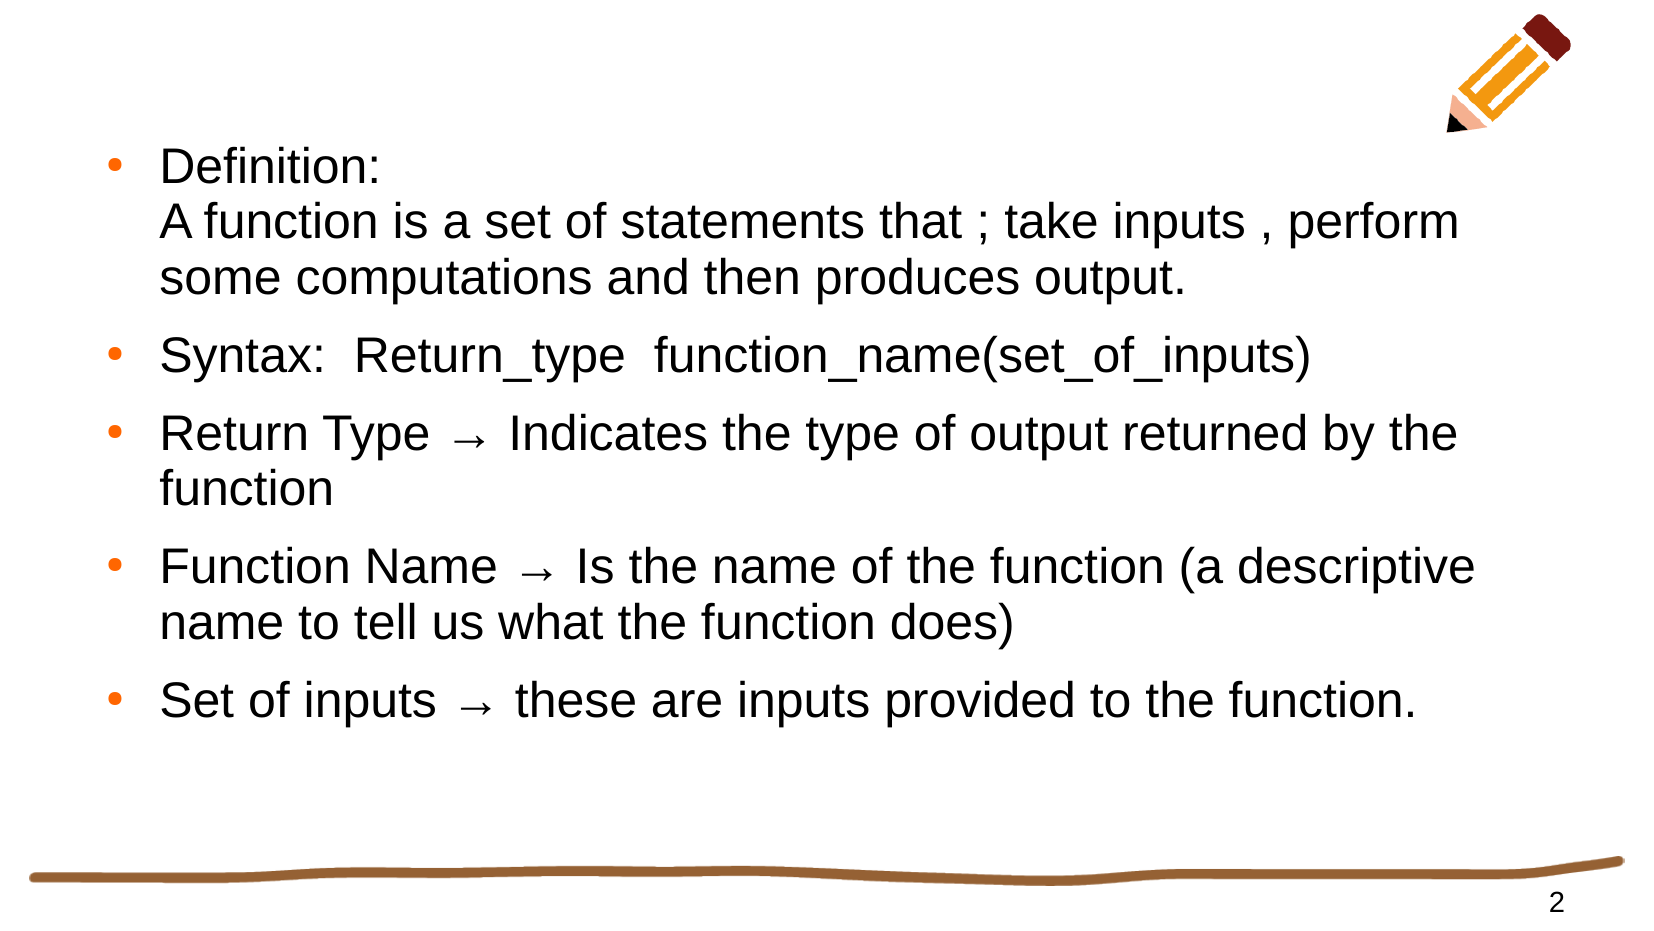

# Definition: A function is a set of statements that ; take inputs , perform some computations and then produces output.
Syntax: Return_type function_name(set_of_inputs)
Return Type → Indicates the type of output returned by the function
Function Name → Is the name of the function (a descriptive name to tell us what the function does)
Set of inputs → these are inputs provided to the function.
2